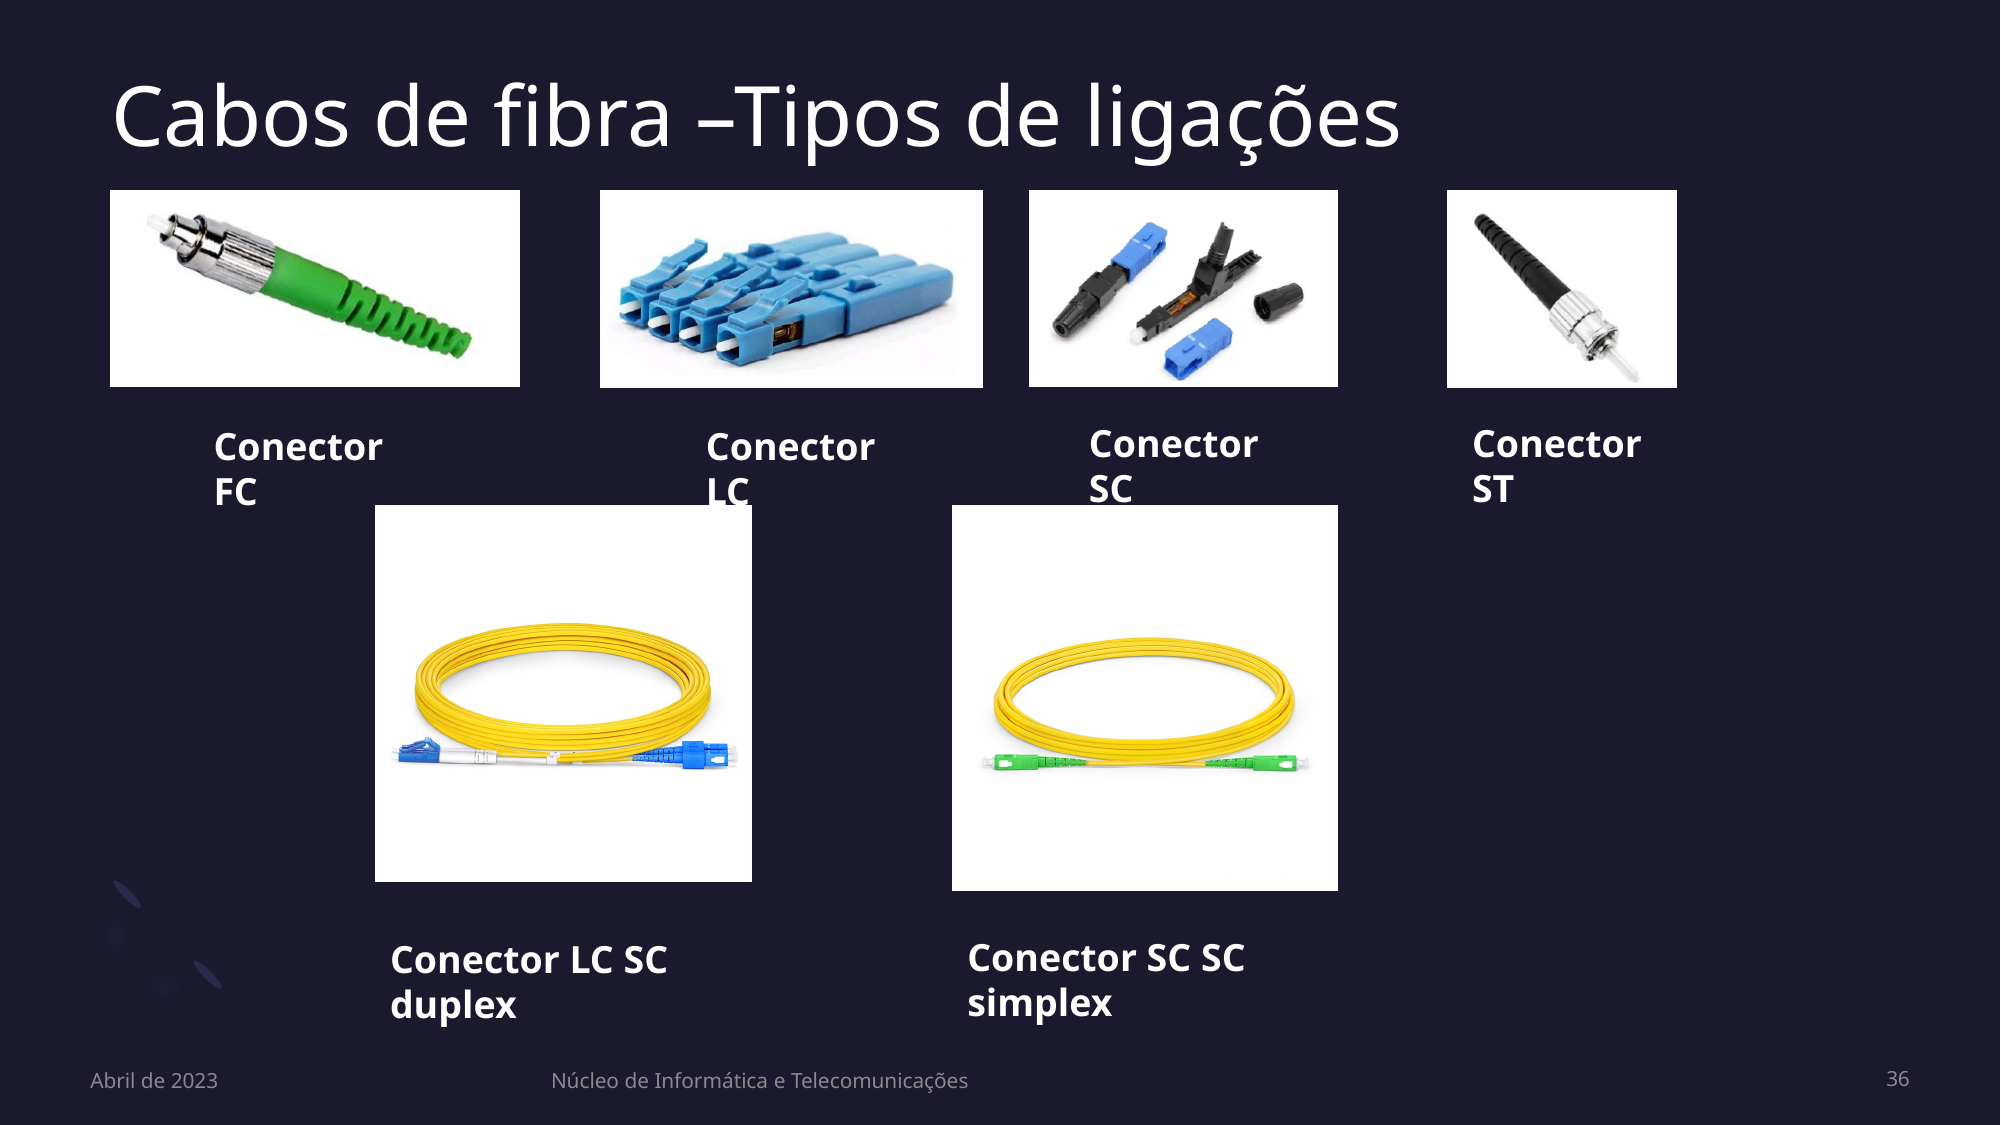

Cabos de fibra –Tipos de ligações
Conector SC
Conector ST
Conector FC
Conector LC
Conector SC SC simplex
Conector LC SC duplex
Abril de 2023
Núcleo de Informática e Telecomunicações